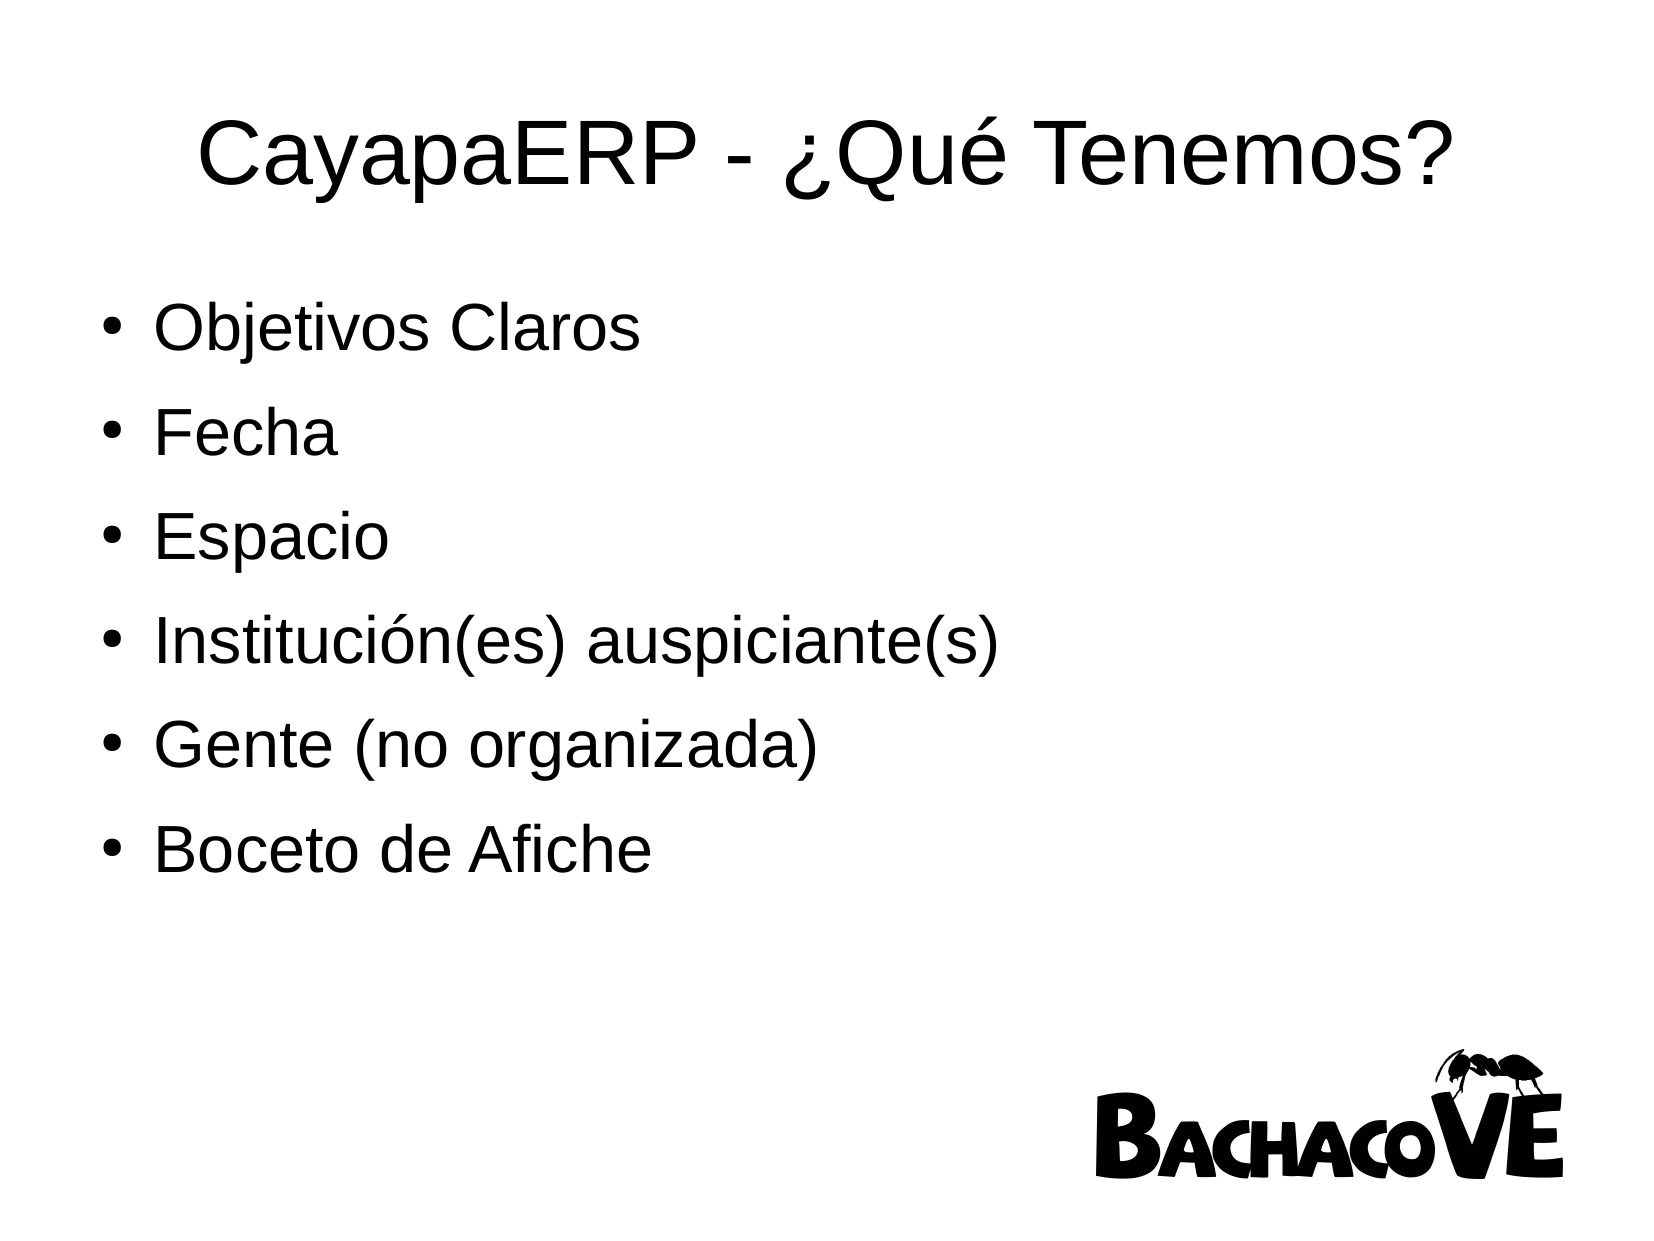

# CayapaERP - ¿Qué Tenemos?
Objetivos Claros
Fecha
Espacio
Institución(es) auspiciante(s)
Gente (no organizada)
Boceto de Afiche